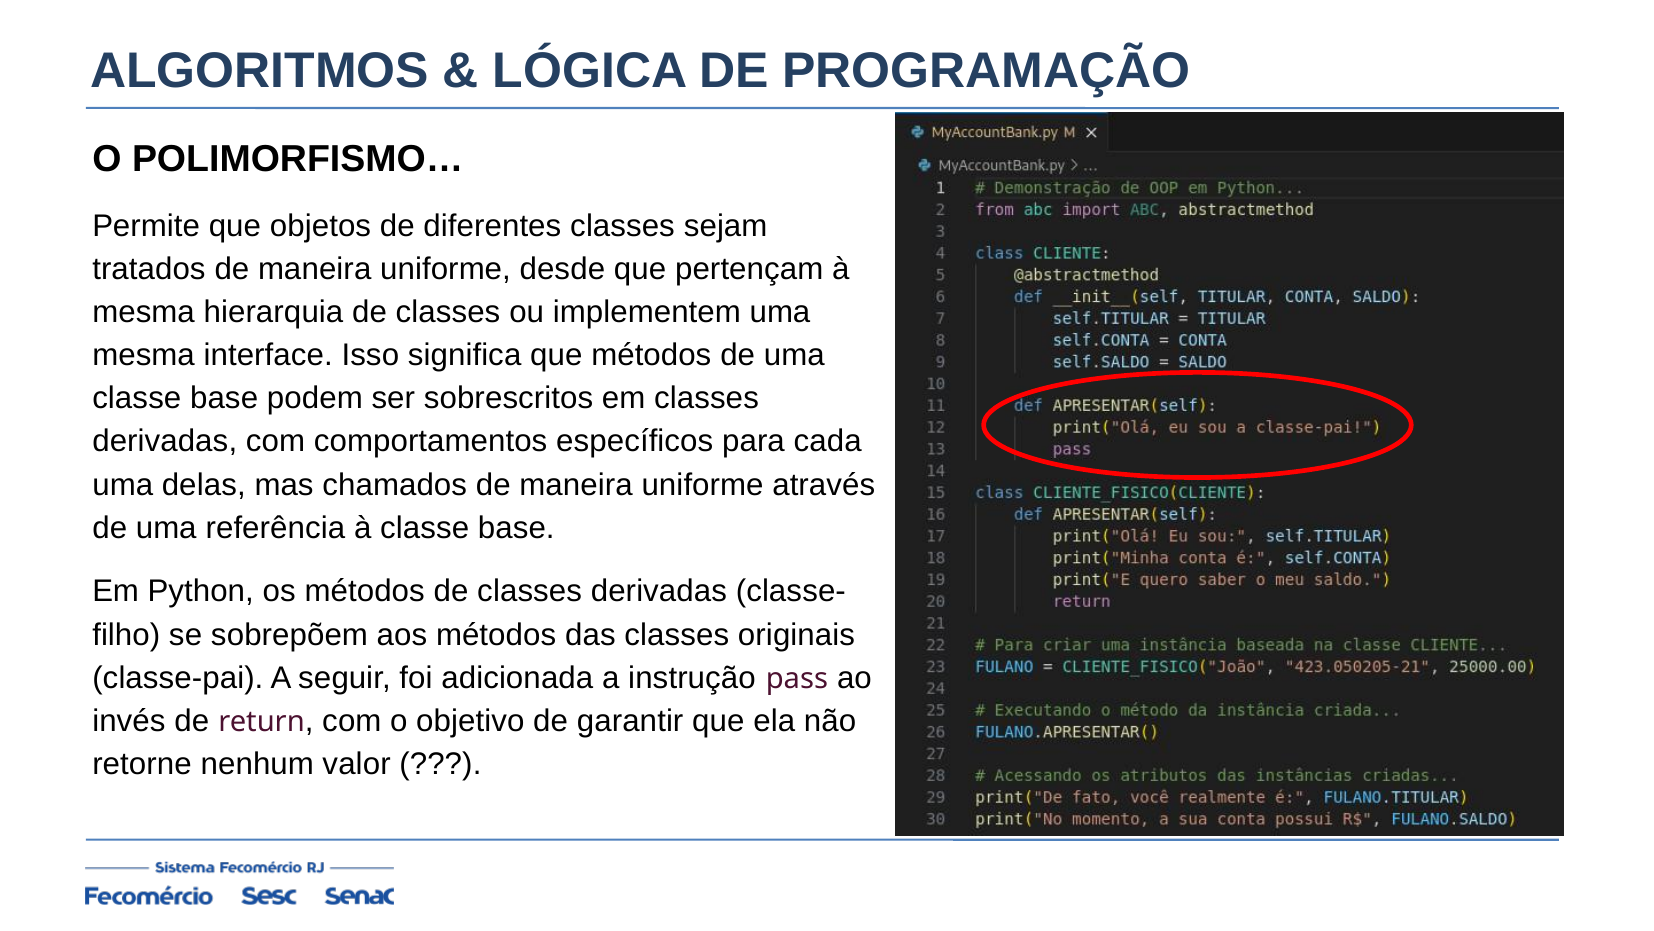

ALGORITMOS & LÓGICA DE PROGRAMAÇÃO
O POLIMORFISMO…
Permite que objetos de diferentes classes sejam tratados de maneira uniforme, desde que pertençam à mesma hierarquia de classes ou implementem uma mesma interface. Isso significa que métodos de uma classe base podem ser sobrescritos em classes derivadas, com comportamentos específicos para cada uma delas, mas chamados de maneira uniforme através de uma referência à classe base.
Em Python, os métodos de classes derivadas (classe-filho) se sobrepõem aos métodos das classes originais (classe-pai). A seguir, foi adicionada a instrução pass ao invés de return, com o objetivo de garantir que ela não retorne nenhum valor (???).